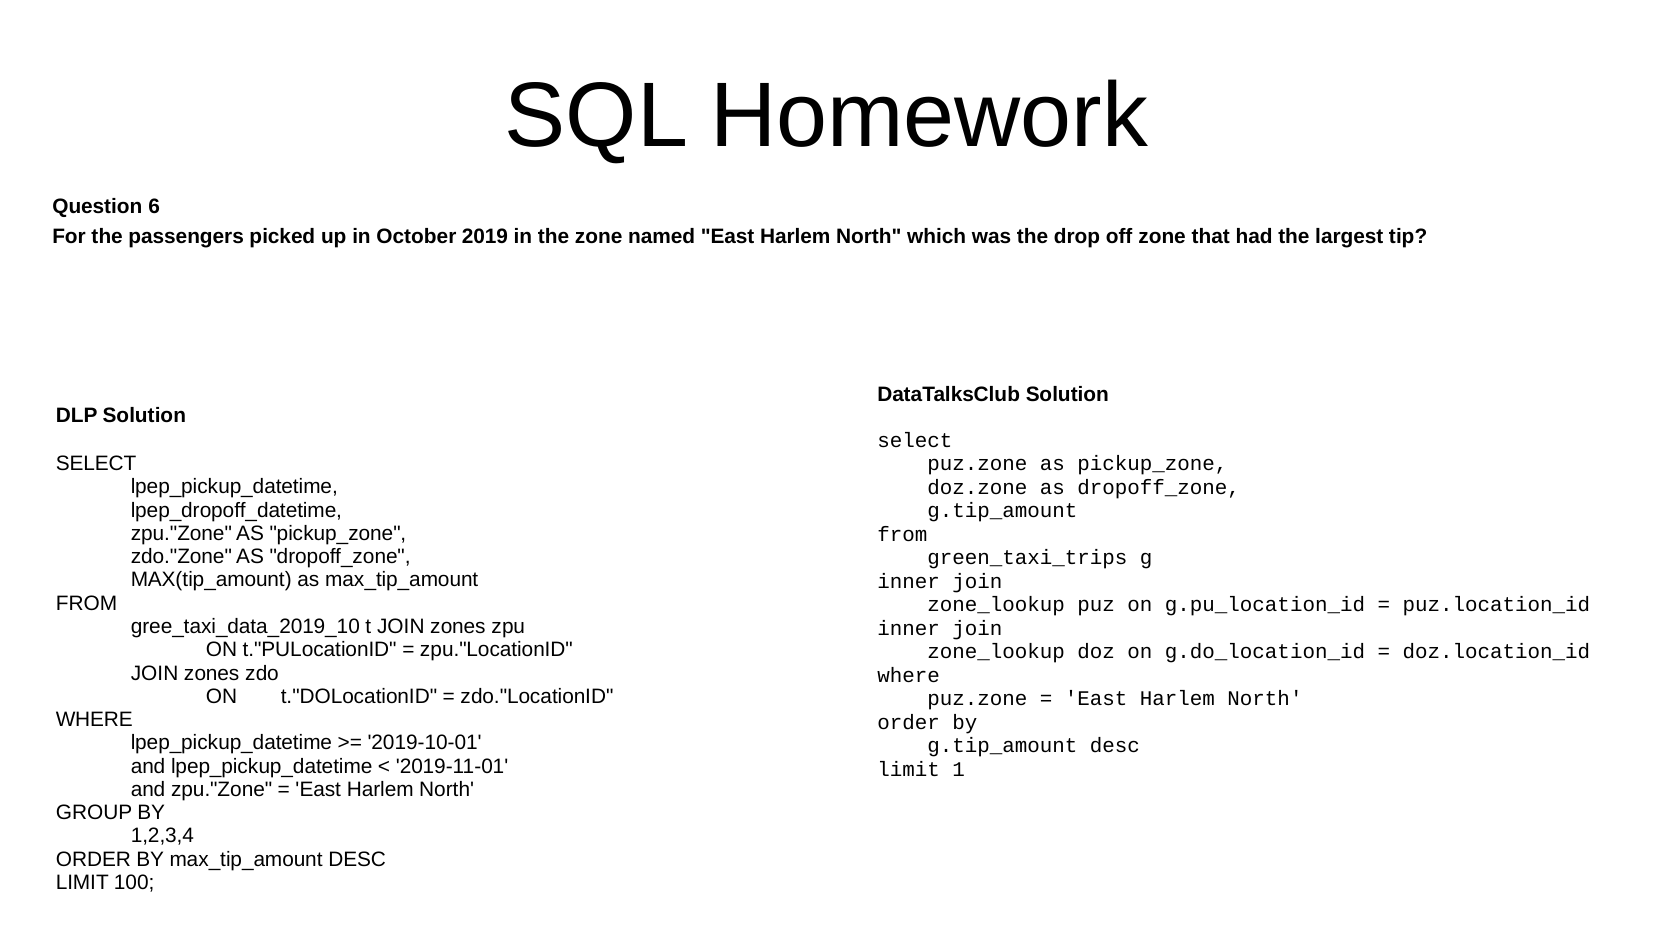

# SQL Homework
Question 6
For the passengers picked up in October 2019 in the zone named "East Harlem North" which was the drop off zone that had the largest tip?
DataTalksClub Solution
select
 puz.zone as pickup_zone,
 doz.zone as dropoff_zone,
 g.tip_amount
from
 green_taxi_trips g
inner join
 zone_lookup puz on g.pu_location_id = puz.location_id
inner join
 zone_lookup doz on g.do_location_id = doz.location_id
where
 puz.zone = 'East Harlem North'
order by
 g.tip_amount desc
limit 1
DLP Solution
SELECT
	lpep_pickup_datetime,
	lpep_dropoff_datetime,
	zpu."Zone" AS "pickup_zone",
	zdo."Zone" AS "dropoff_zone",
	MAX(tip_amount) as max_tip_amount
FROM
	gree_taxi_data_2019_10 t JOIN zones zpu
		ON t."PULocationID" = zpu."LocationID"
	JOIN zones zdo
		ON 	t."DOLocationID" = zdo."LocationID"
WHERE
	lpep_pickup_datetime >= '2019-10-01'
	and lpep_pickup_datetime < '2019-11-01'
	and zpu."Zone" = 'East Harlem North'
GROUP BY
	1,2,3,4
ORDER BY max_tip_amount DESC
LIMIT 100;